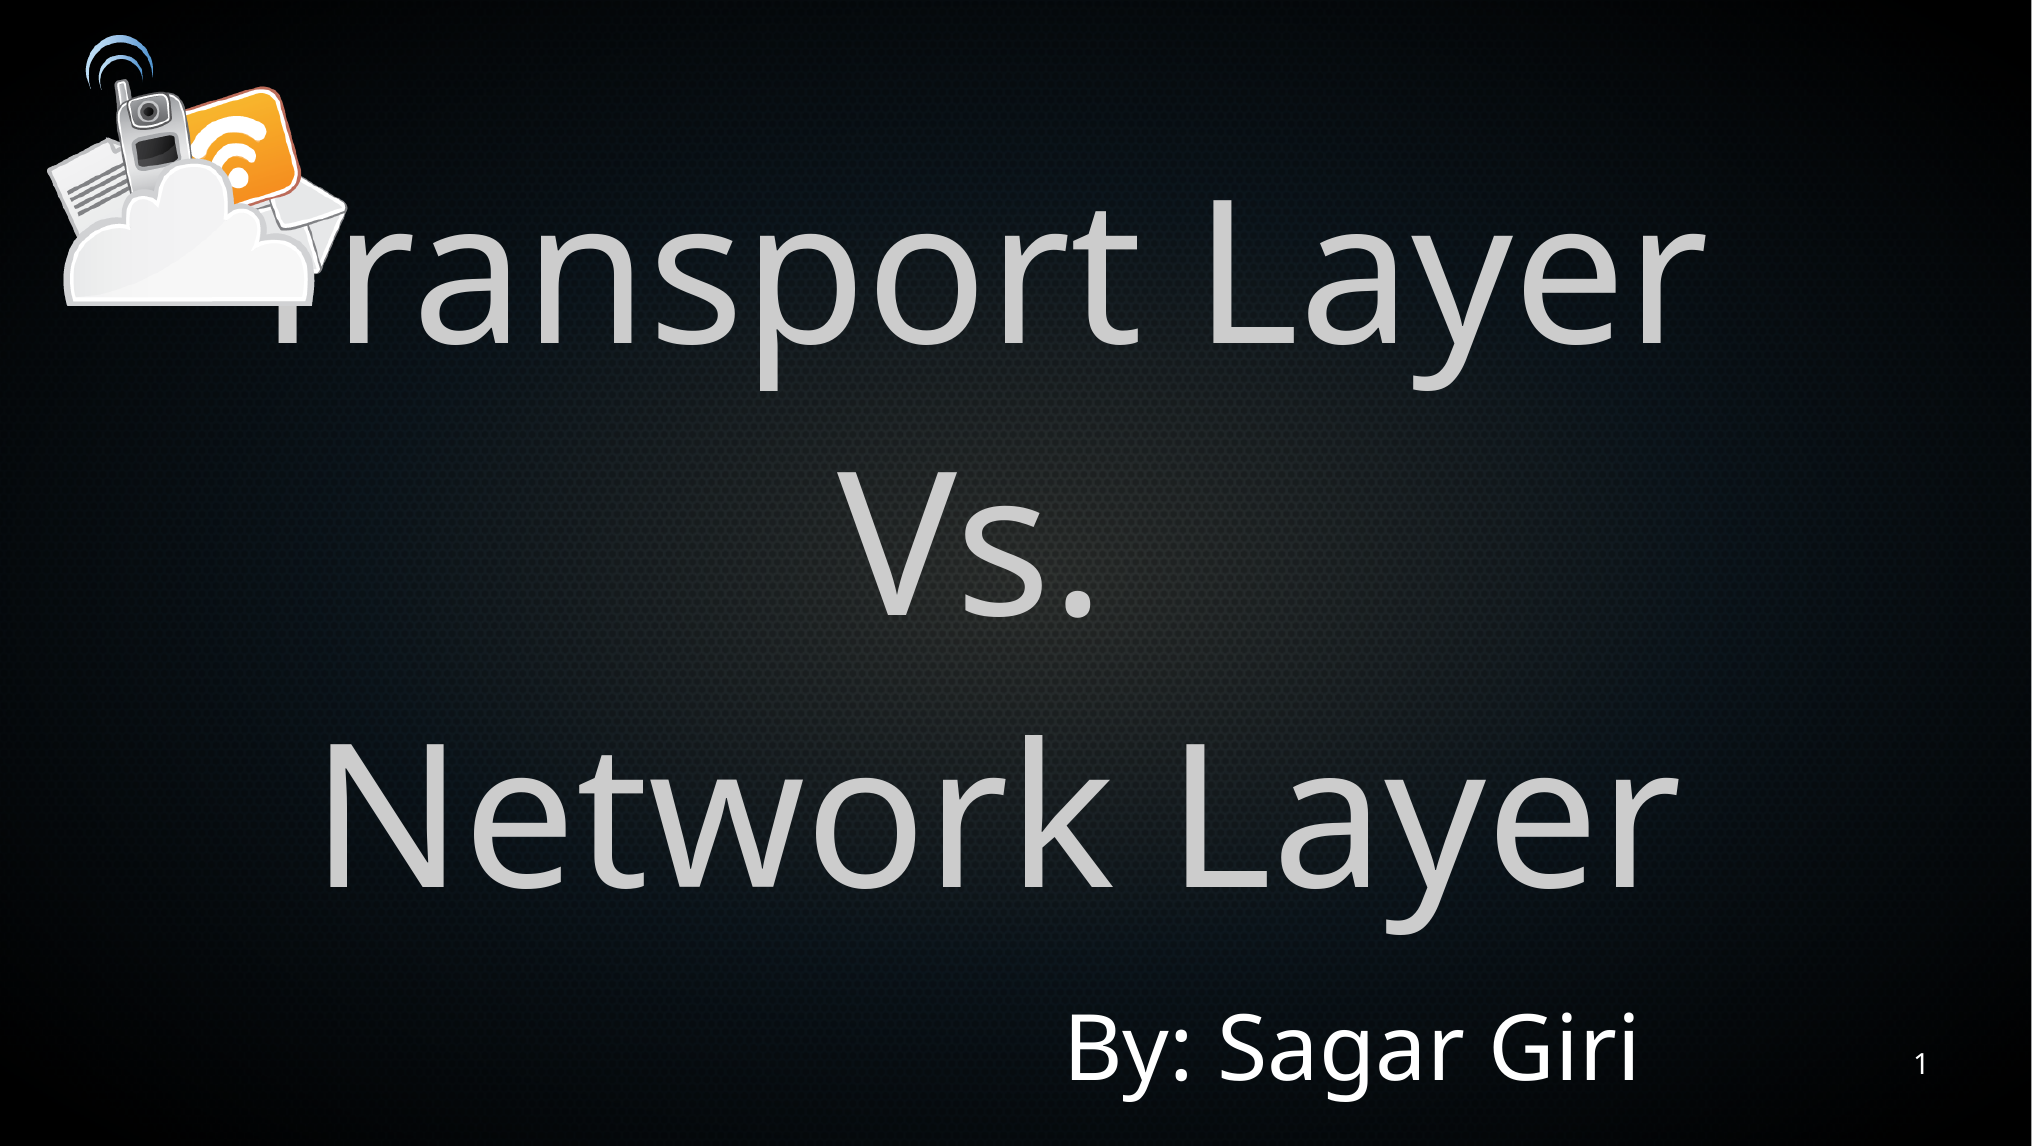

# Transport Layer Vs. Network Layer
By: Sagar Giri
1